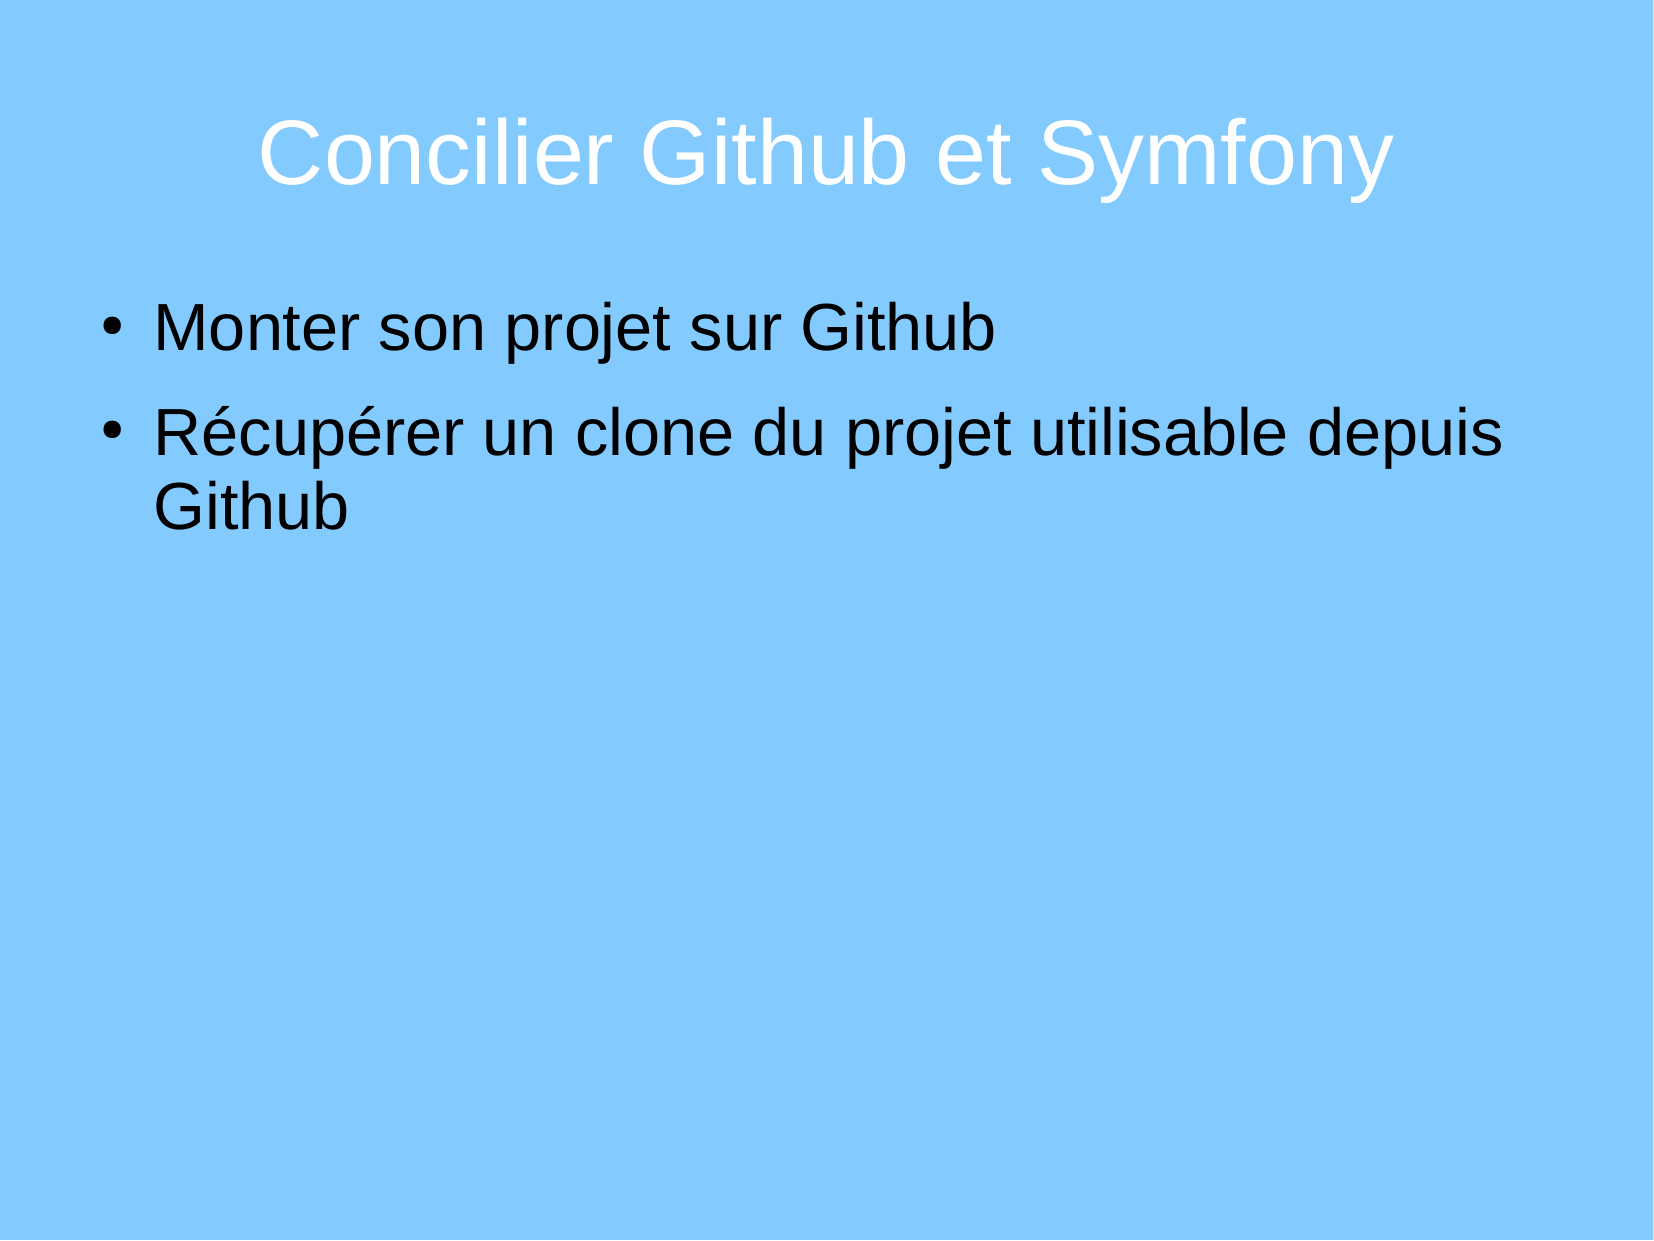

# Concilier Github et Symfony
Monter son projet sur Github
Récupérer un clone du projet utilisable depuis Github